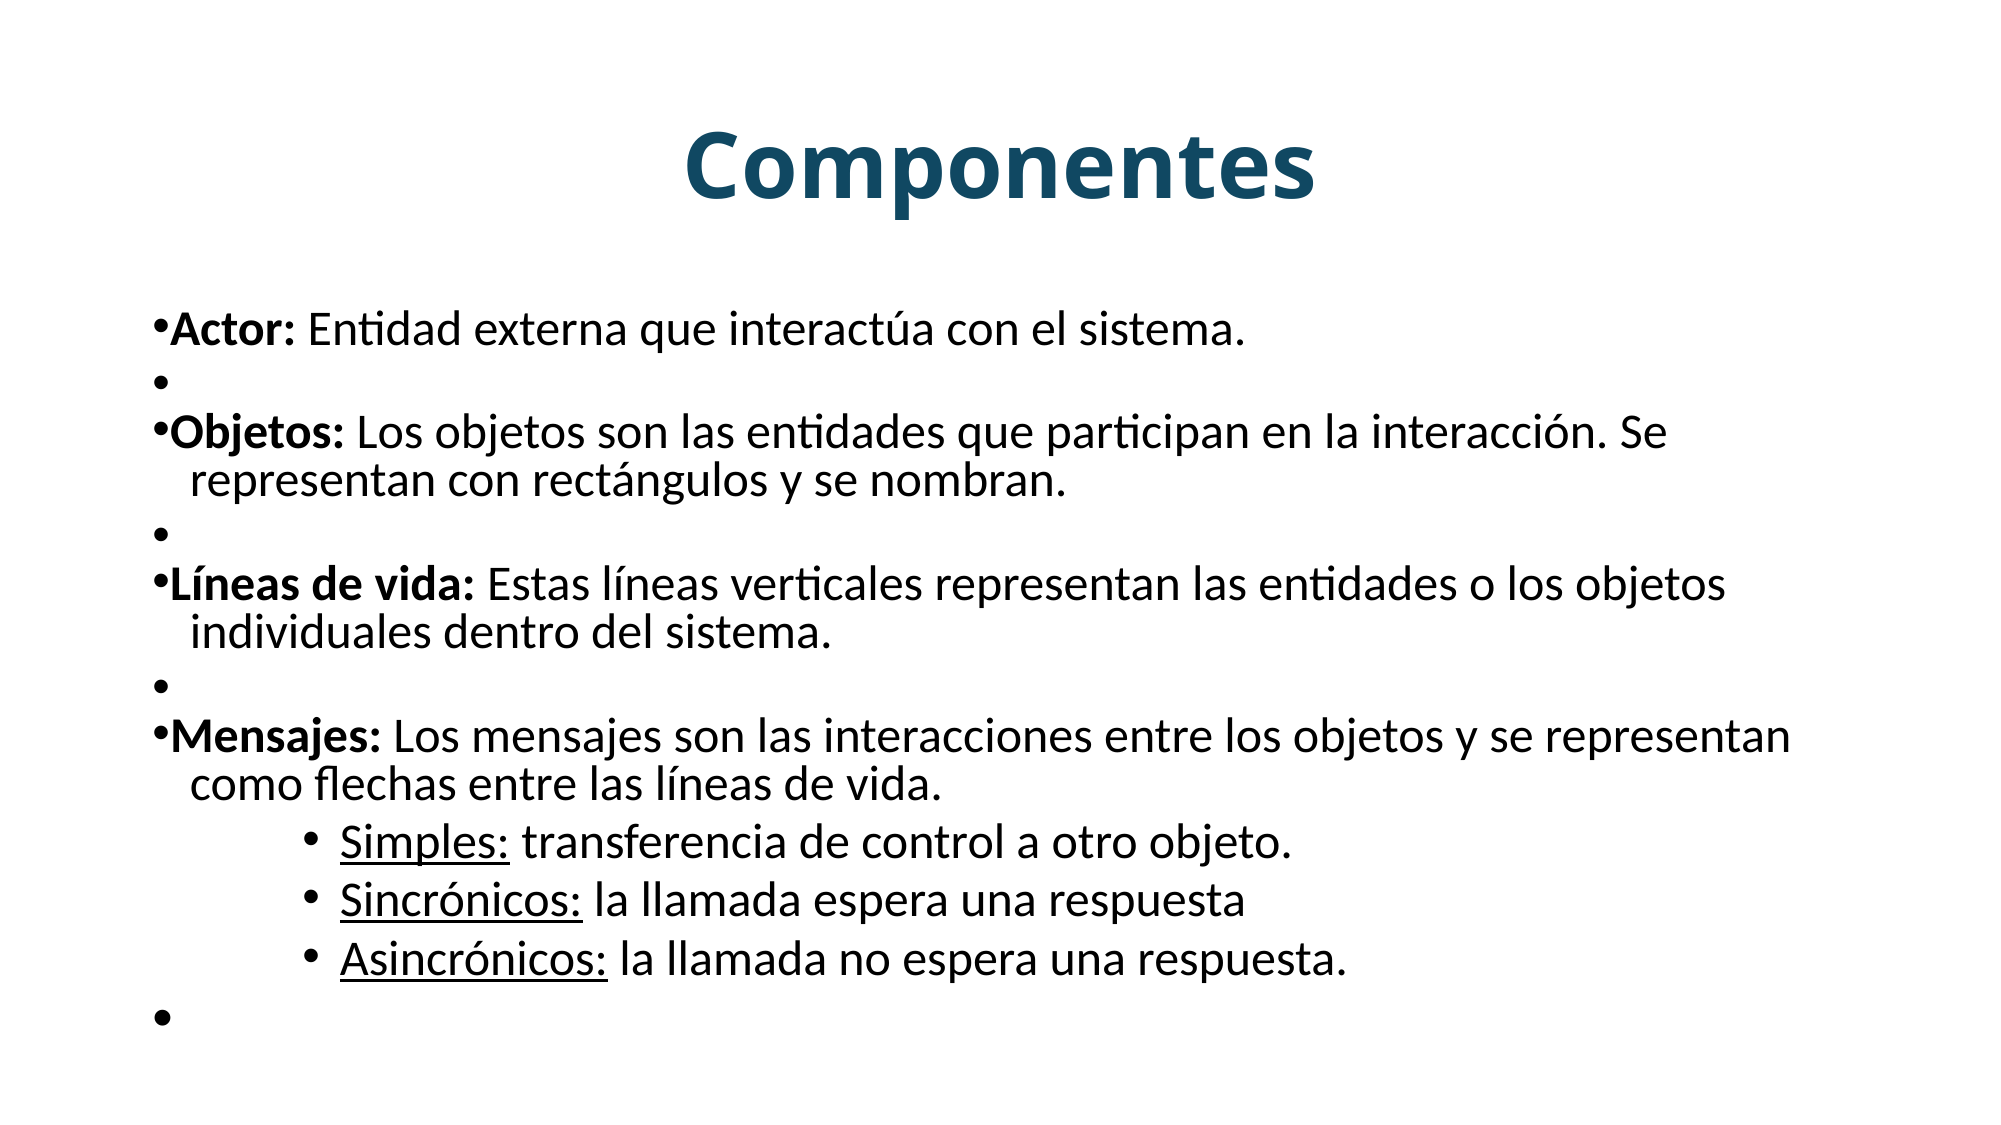

# Componentes
Actor: Entidad externa que interactúa con el sistema.
Objetos: Los objetos son las entidades que participan en la interacción. Se representan con rectángulos y se nombran.
Líneas de vida: Estas líneas verticales representan las entidades o los objetos individuales dentro del sistema.
Mensajes: Los mensajes son las interacciones entre los objetos y se representan como flechas entre las líneas de vida.
Simples: transferencia de control a otro objeto.
Sincrónicos: la llamada espera una respuesta
Asincrónicos: la llamada no espera una respuesta.